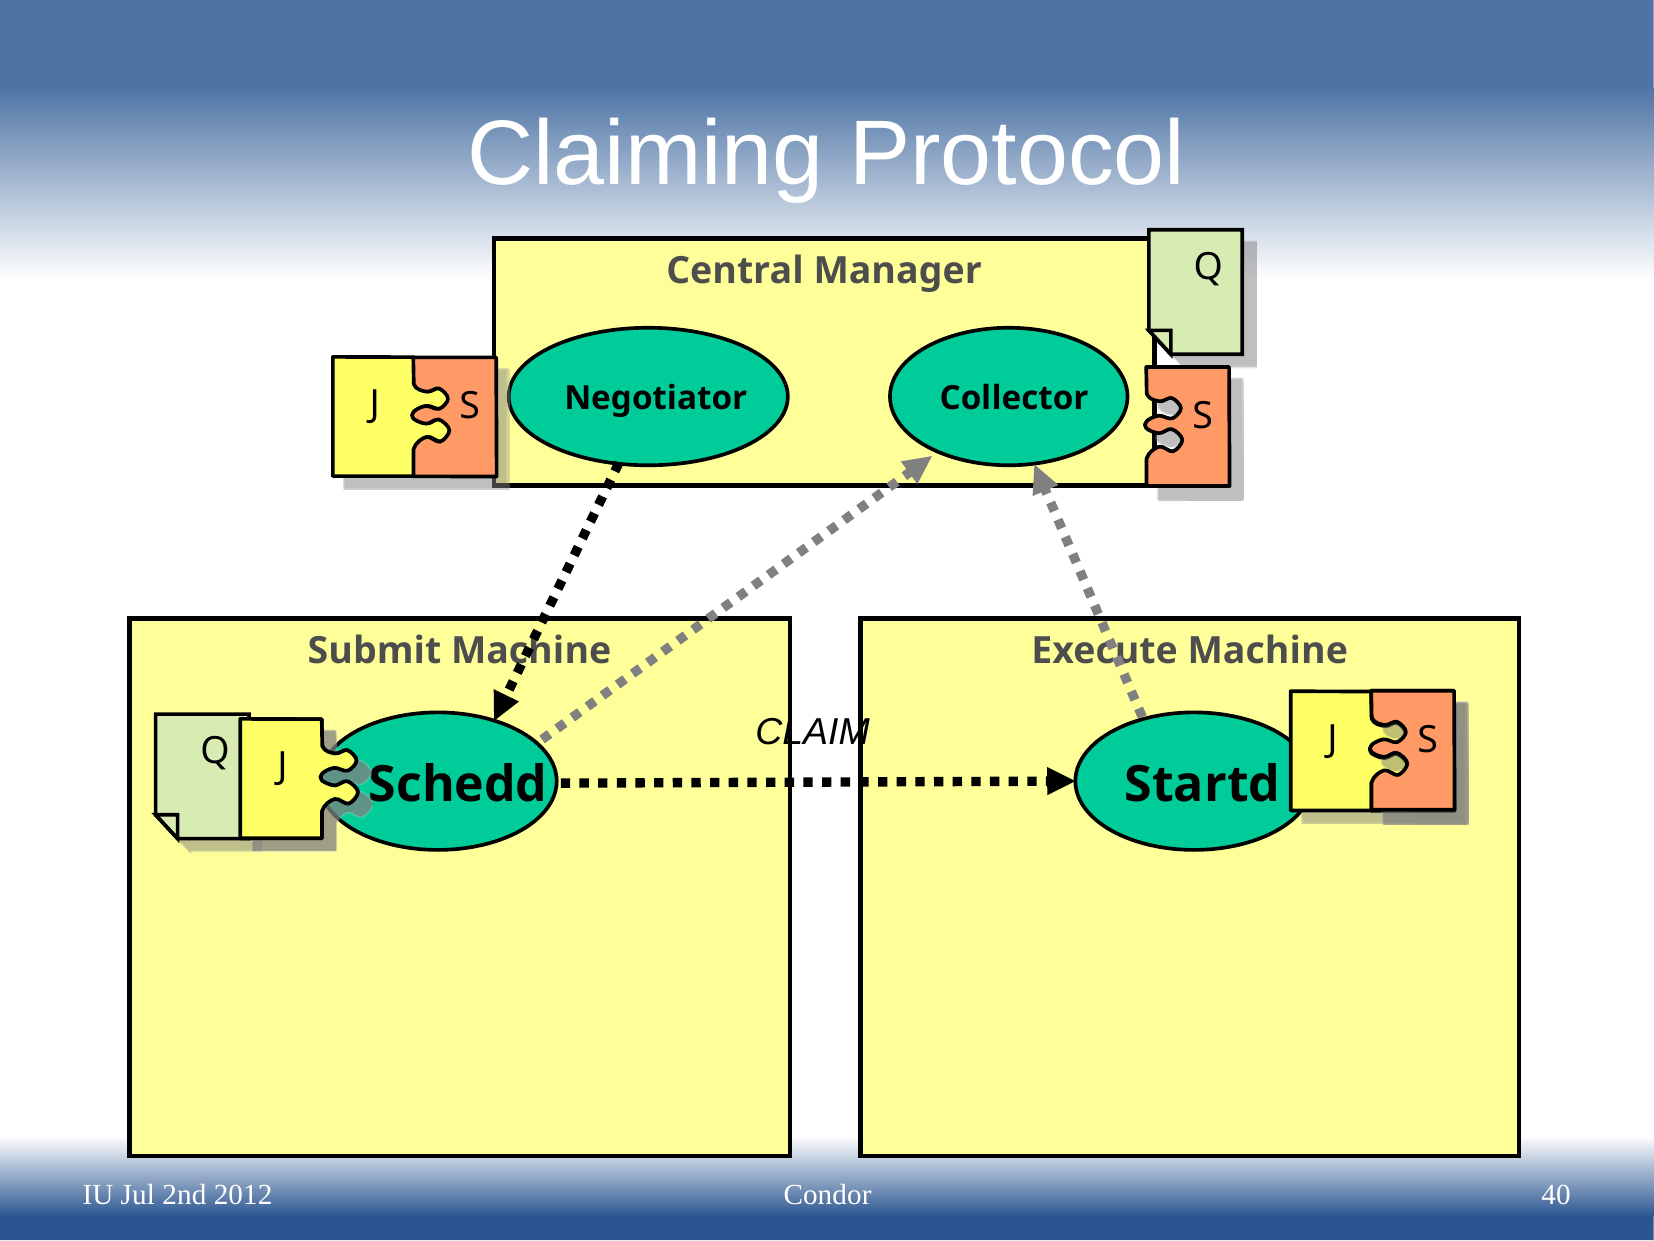

# Claiming Protocol
Q
Central Manager
Negotiator
Collector
J
S
S
Submit Machine
Execute Machine
J
S
S
S
CLAIM
Schedd
Startd
Q
J
J
IU Jul 2nd 2012
Condor
40